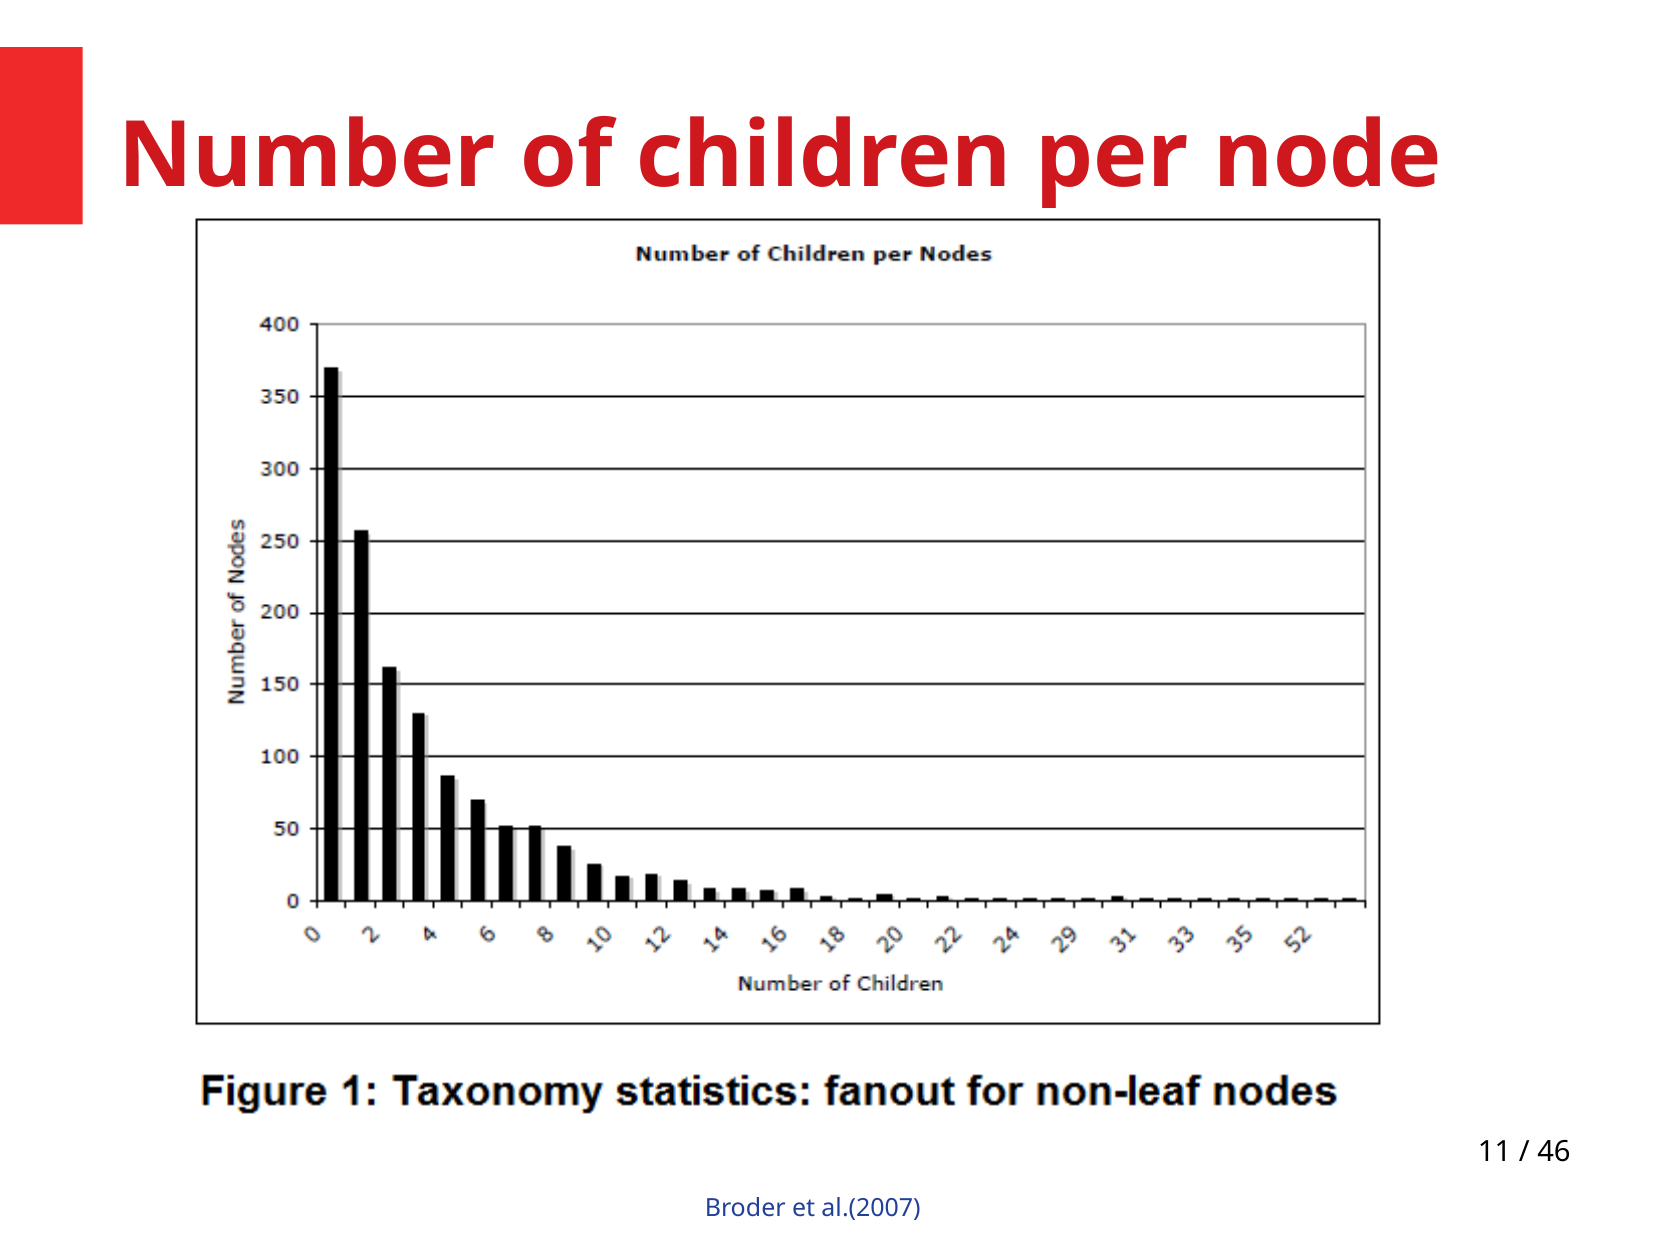

# Number of children per node
11
Broder et al.(2007)